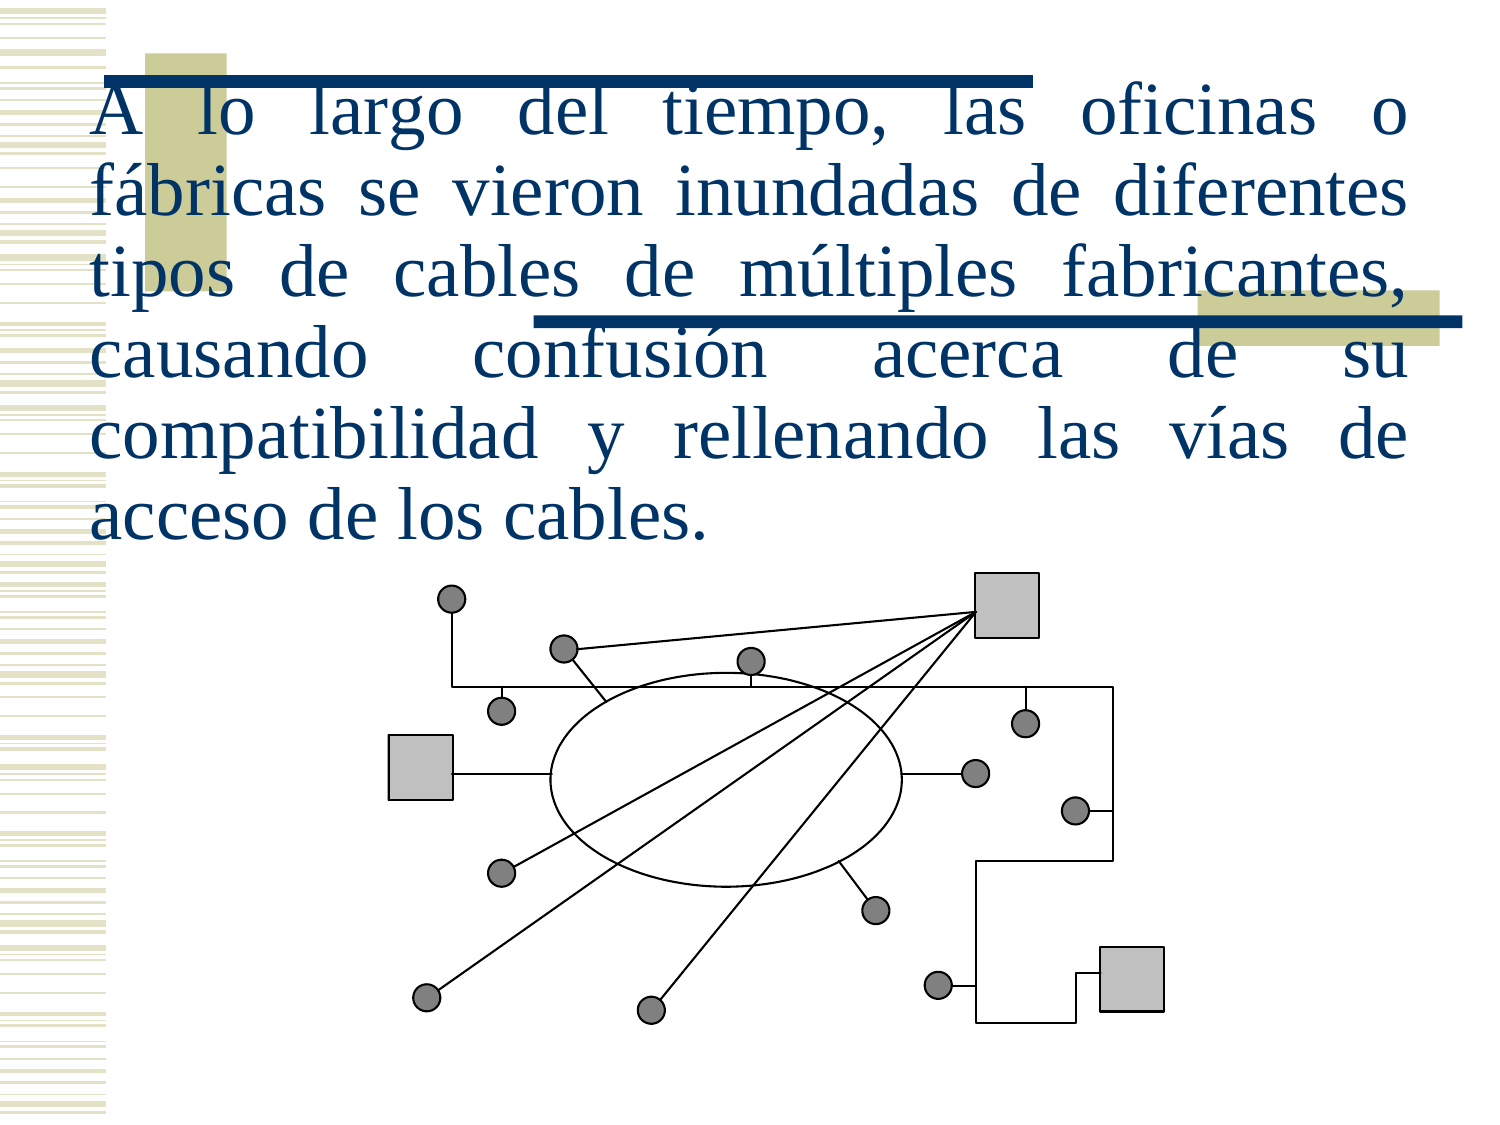

A lo largo del tiempo, las oficinas o fábricas se vieron inundadas de diferentes tipos de cables de múltiples fabricantes, causando confusión acerca de su compatibilidad y rellenando las vías de acceso de los cables.